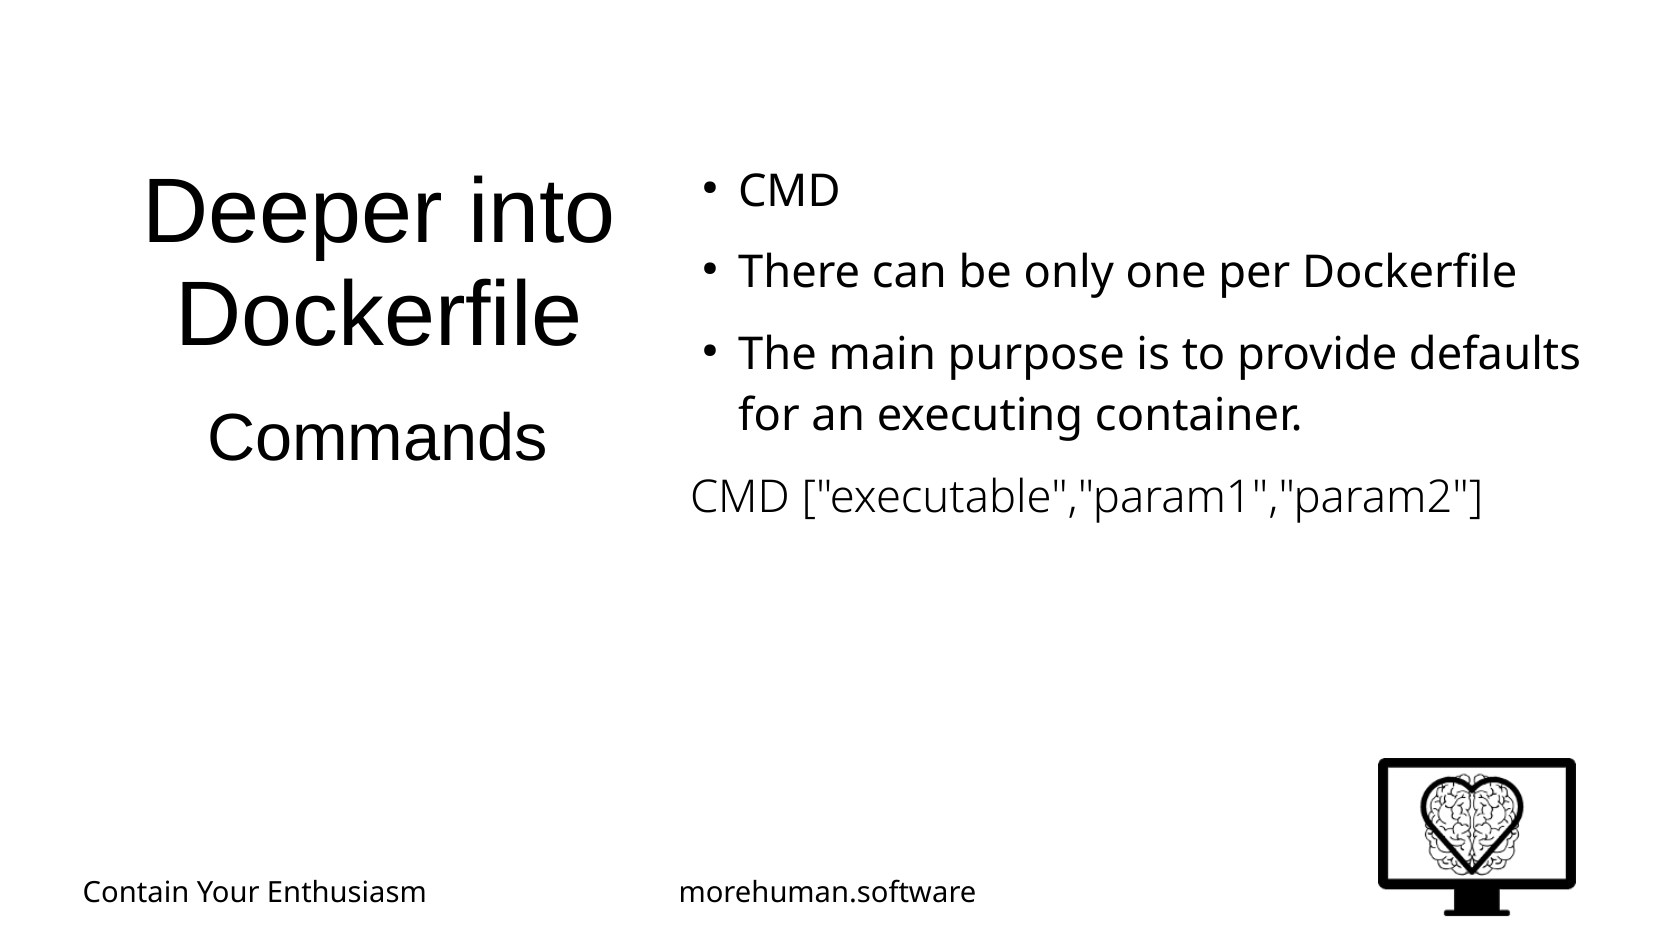

# Deeper into Dockerfile
CMD
There can be only one per Dockerfile
The main purpose is to provide defaults for an executing container.
CMD ["executable","param1","param2"]
Commands